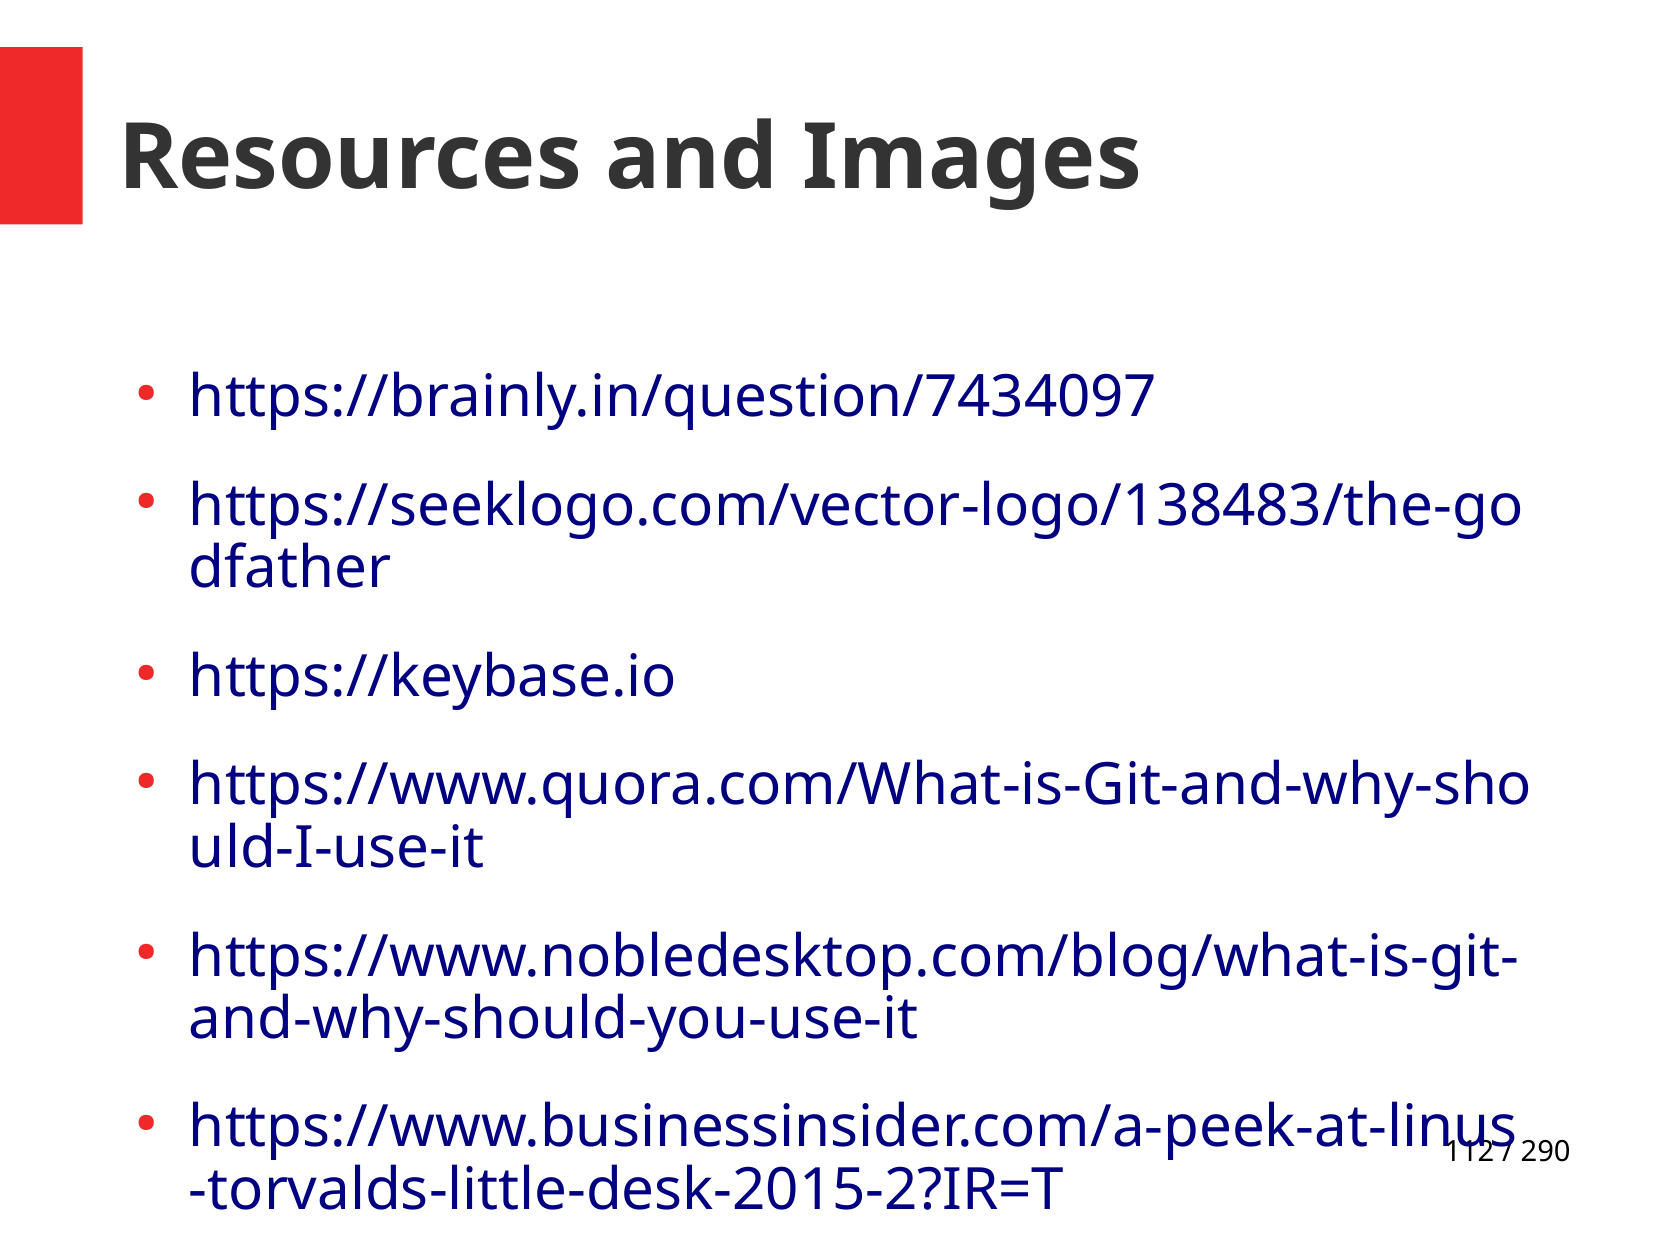

# Resources and Images
https://brainly.in/question/7434097
https://seeklogo.com/vector-logo/138483/the-godfather
https://keybase.io
https://www.quora.com/What-is-Git-and-why-should-I-use-it
https://www.nobledesktop.com/blog/what-is-git-and-why-should-you-use-it
https://www.businessinsider.com/a-peek-at-linus-torvalds-little-desk-2015-2?IR=T
112